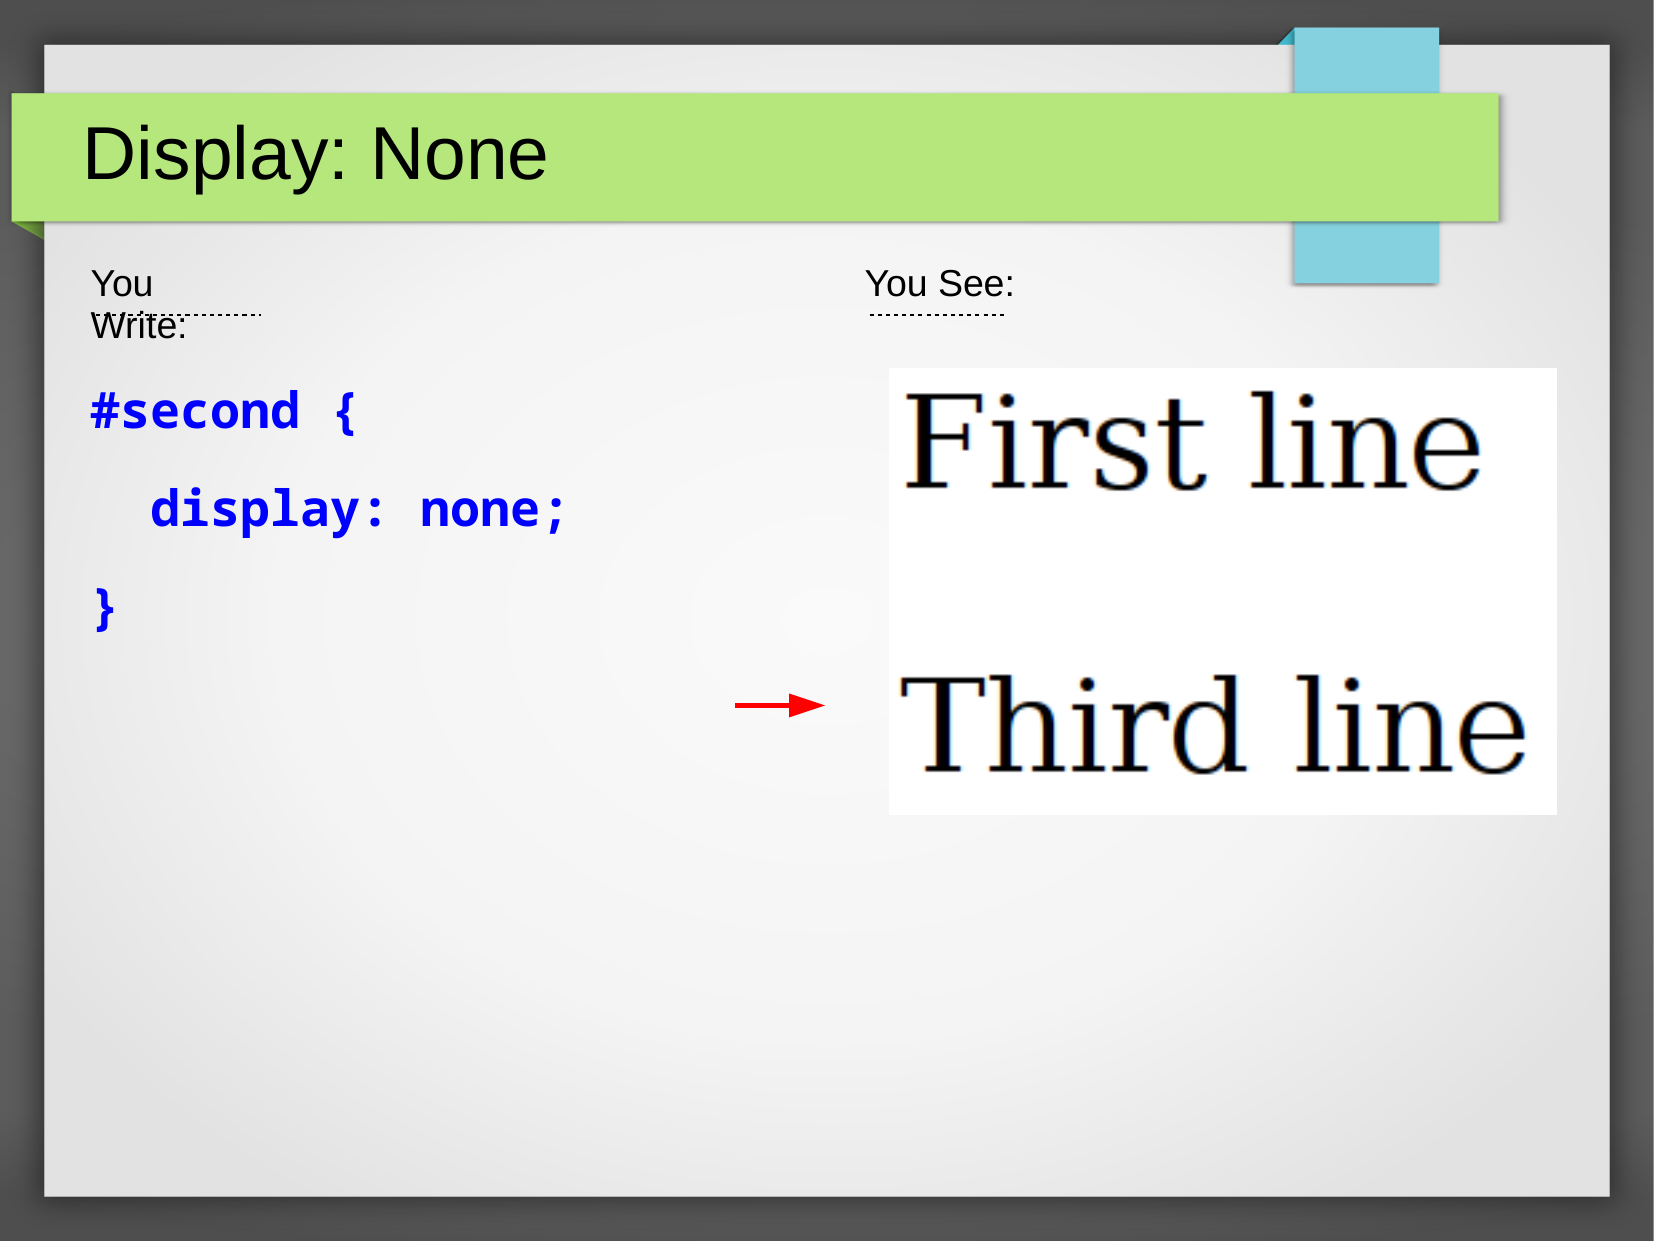

# Display: None
You Write:
You See:
#second {
 display: none;
}